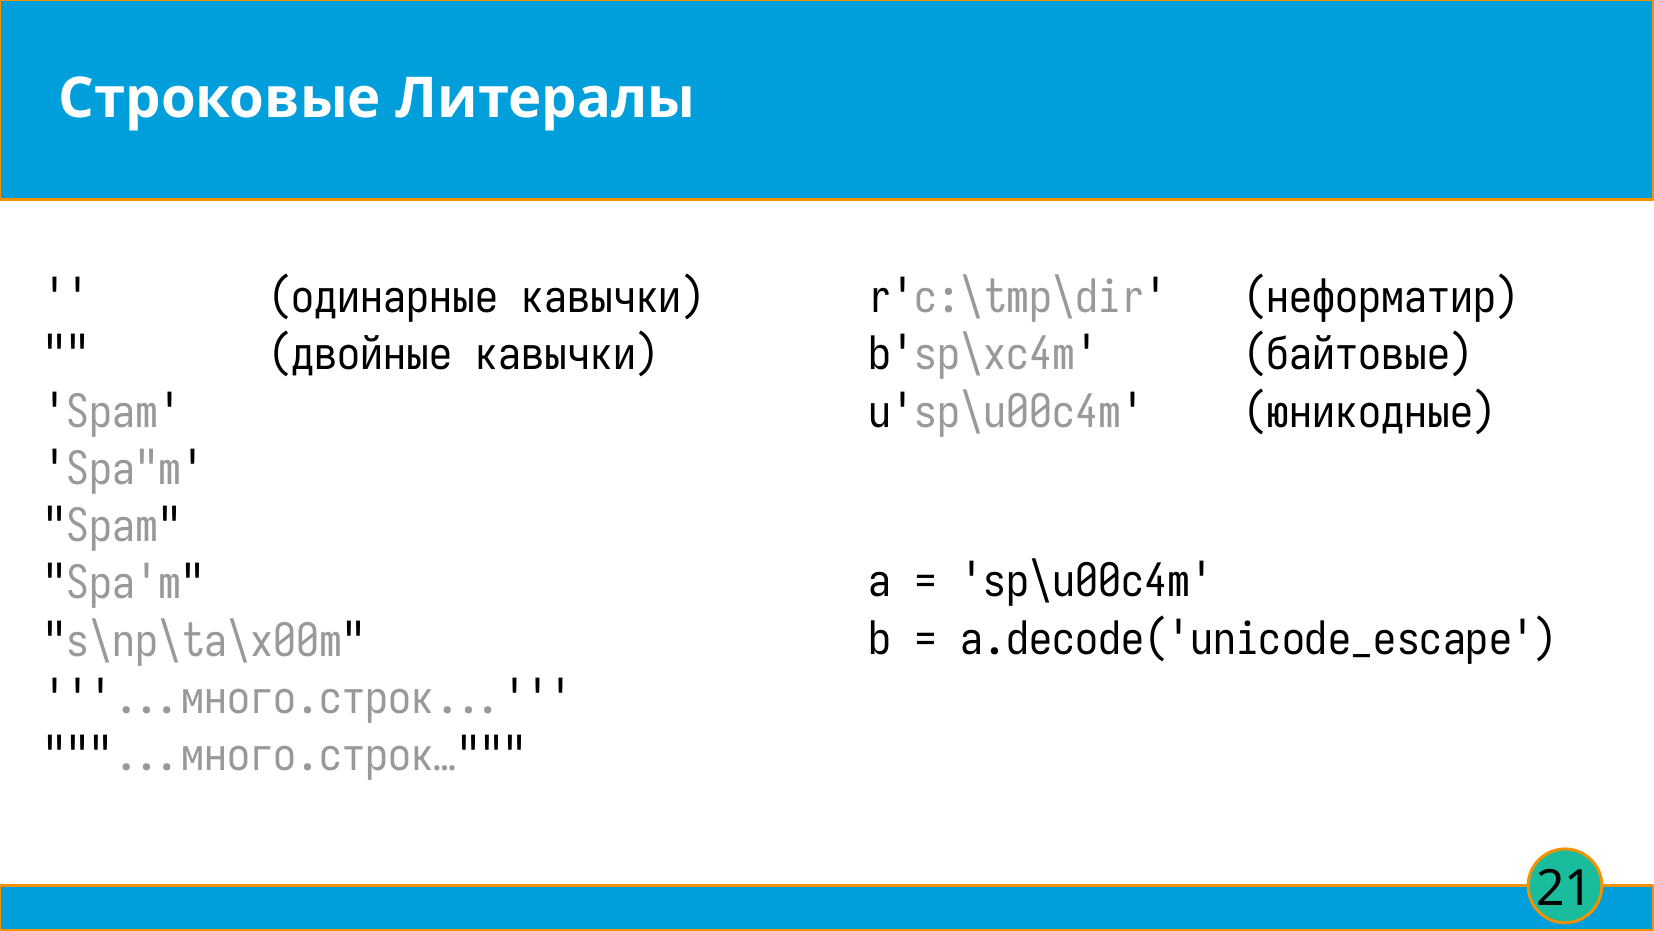

# Строковые Литералы
''			(одинарные кавычки)
""			(двойные кавычки)
'Spam'
'Spa"m'
"Spam"
"Spa'm"
"s\np\ta\x00m"
'''...много.строк...'''
"""...много.строк…"""
r'c:\tmp\dir'		(неформатир)
b'sp\xc4m'	 	(байтовые)
u'sp\u00c4m'		(юникодные)
a = 'sp\u00c4m'
b = a.decode('unicode_escape')